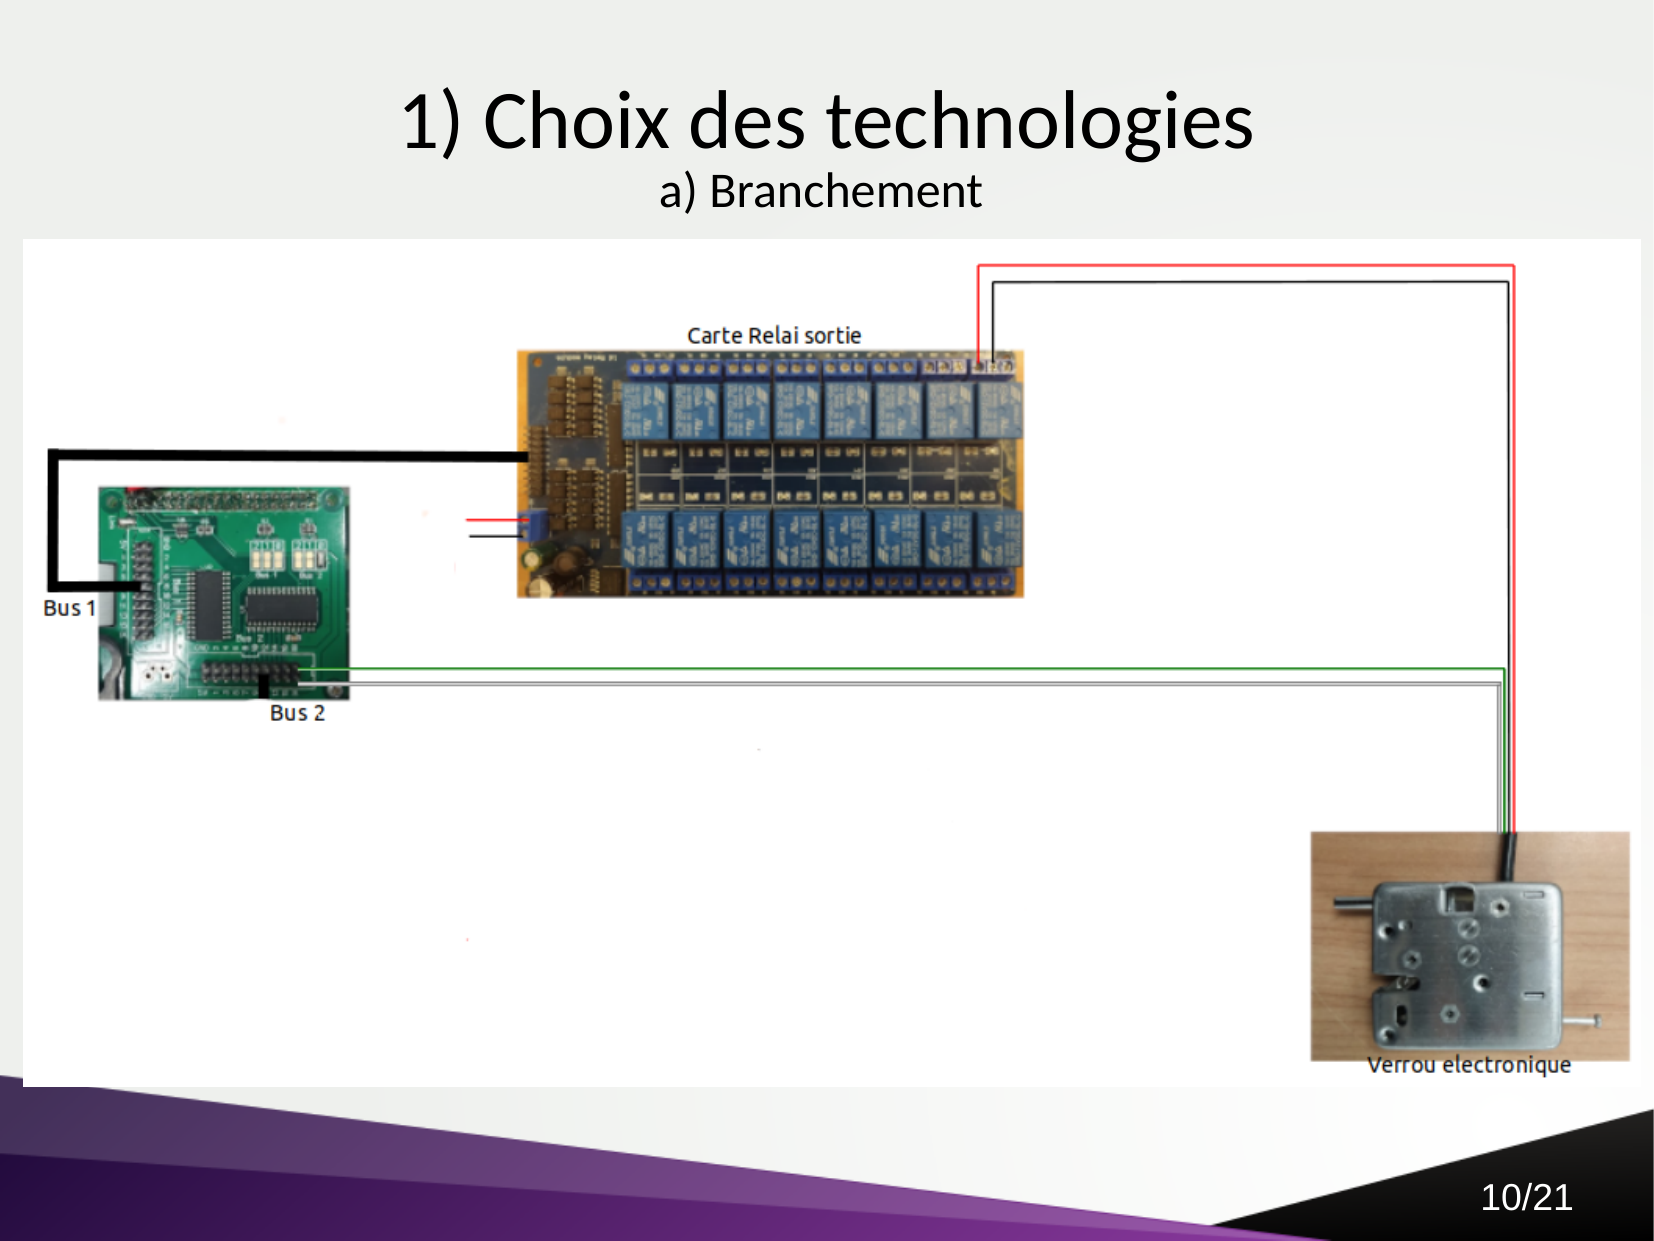

# 1) Choix des technologies a) Branchement